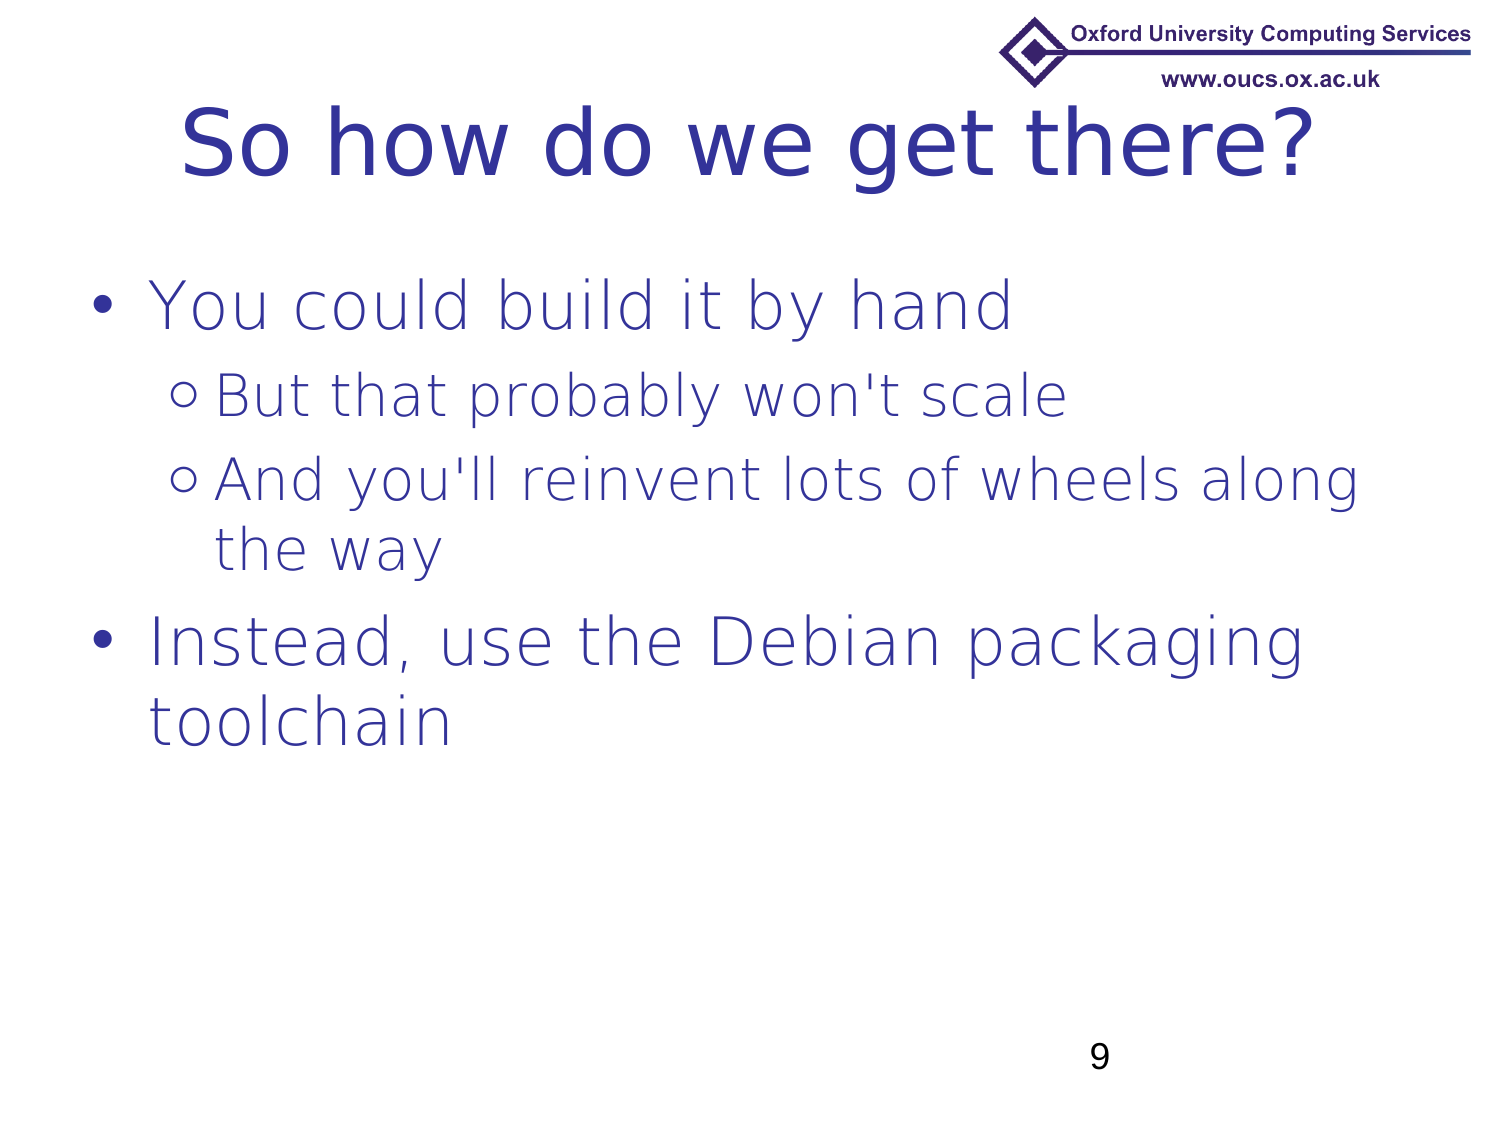

# So how do we get there?
You could build it by hand
But that probably won't scale
And you'll reinvent lots of wheels along the way
Instead, use the Debian packaging toolchain
9